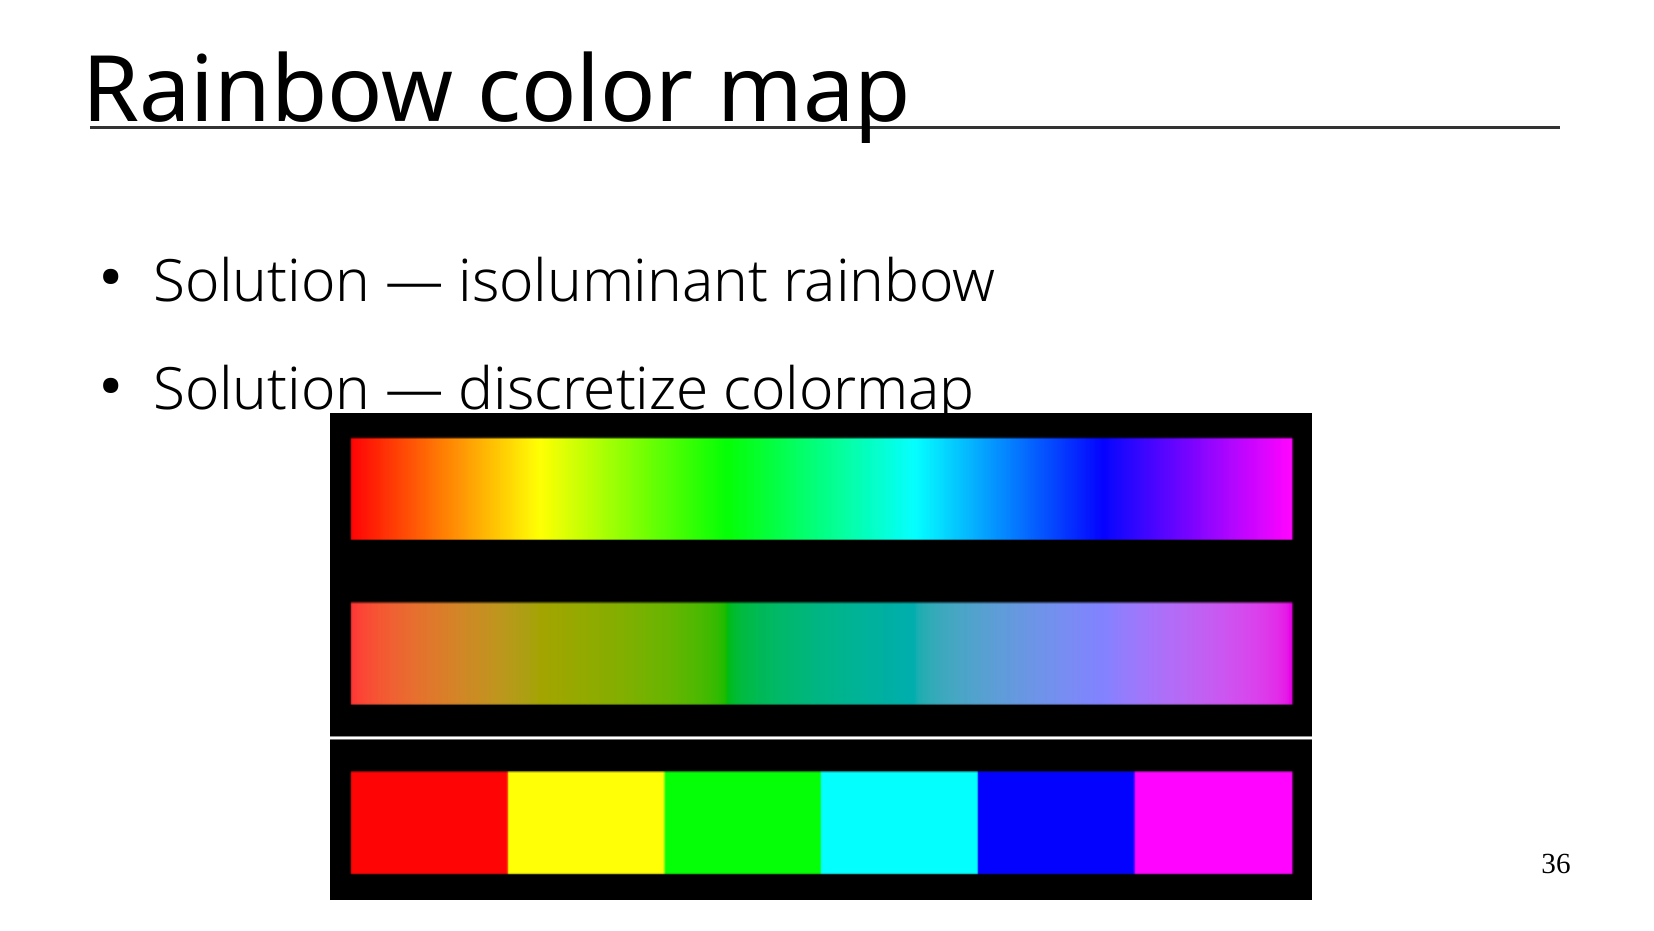

# Rainbow color map
Solution — isoluminant rainbow
Solution — discretize colormap
36